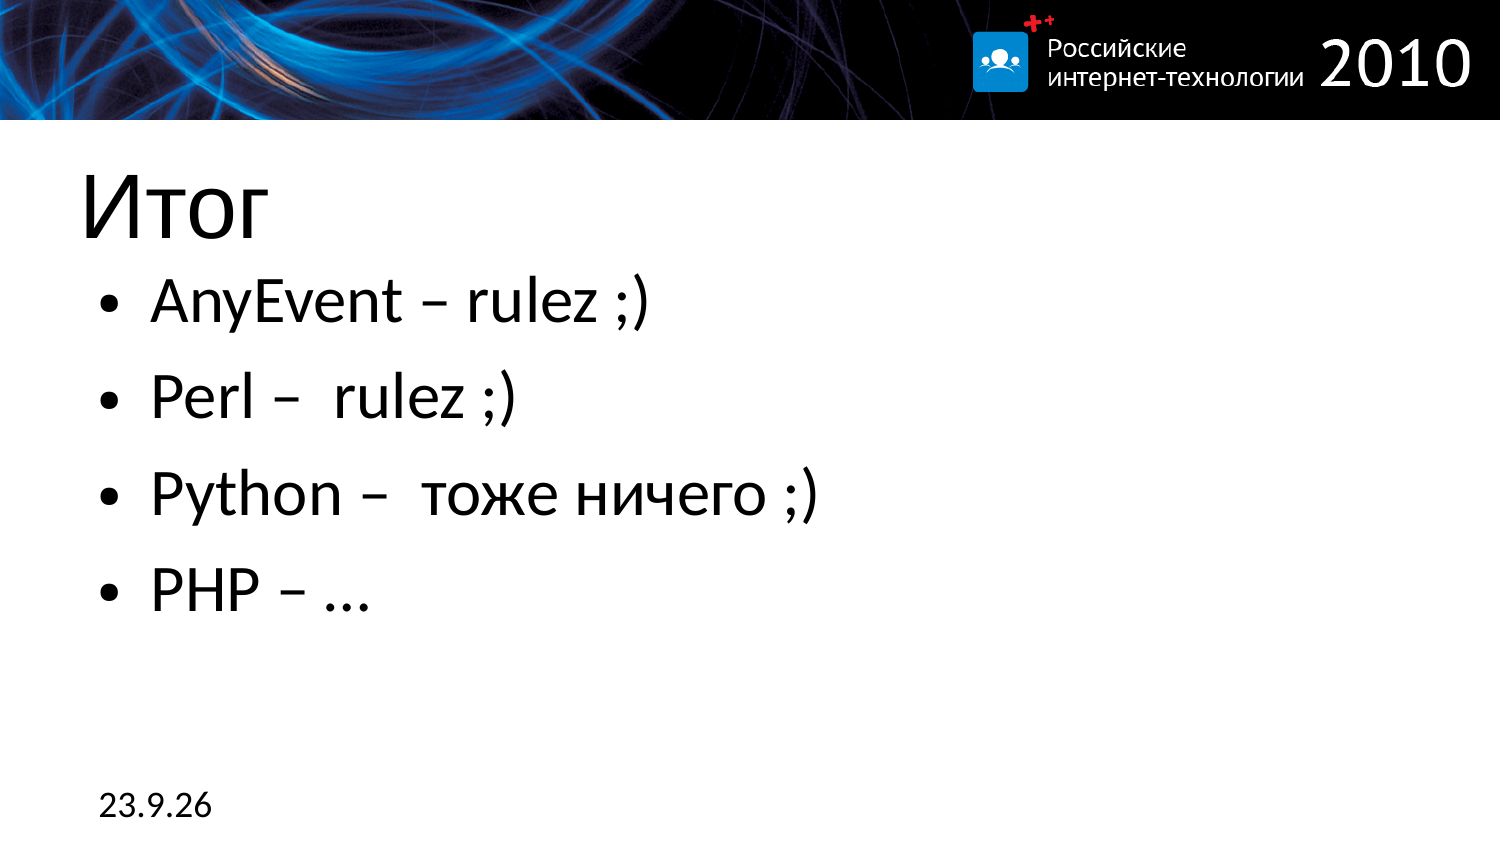

# Итог
AnyEvent – rulez ;)
Perl – rulez ;)
Python – тоже ничего ;)
PHP – …